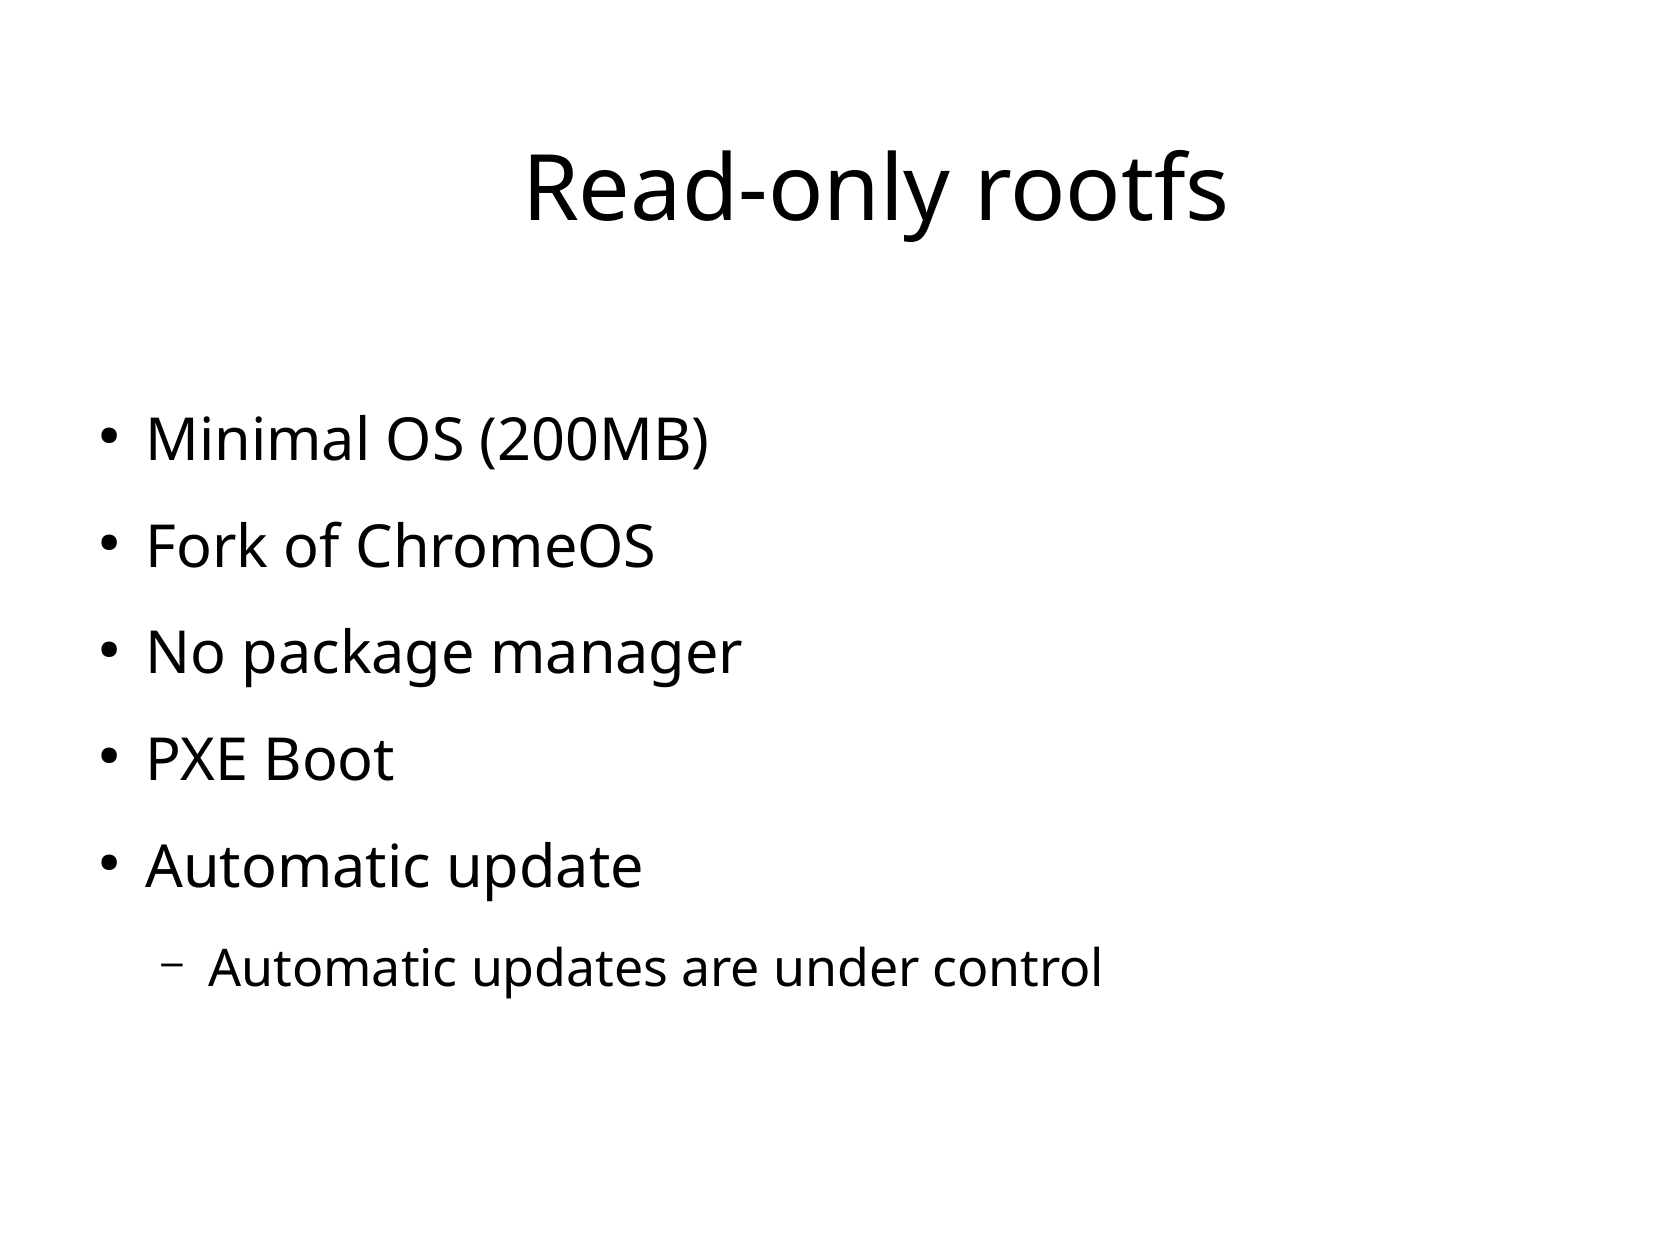

# Read-only rootfs
Minimal OS (200MB)
Fork of ChromeOS
No package manager
PXE Boot
Automatic update
Automatic updates are under control